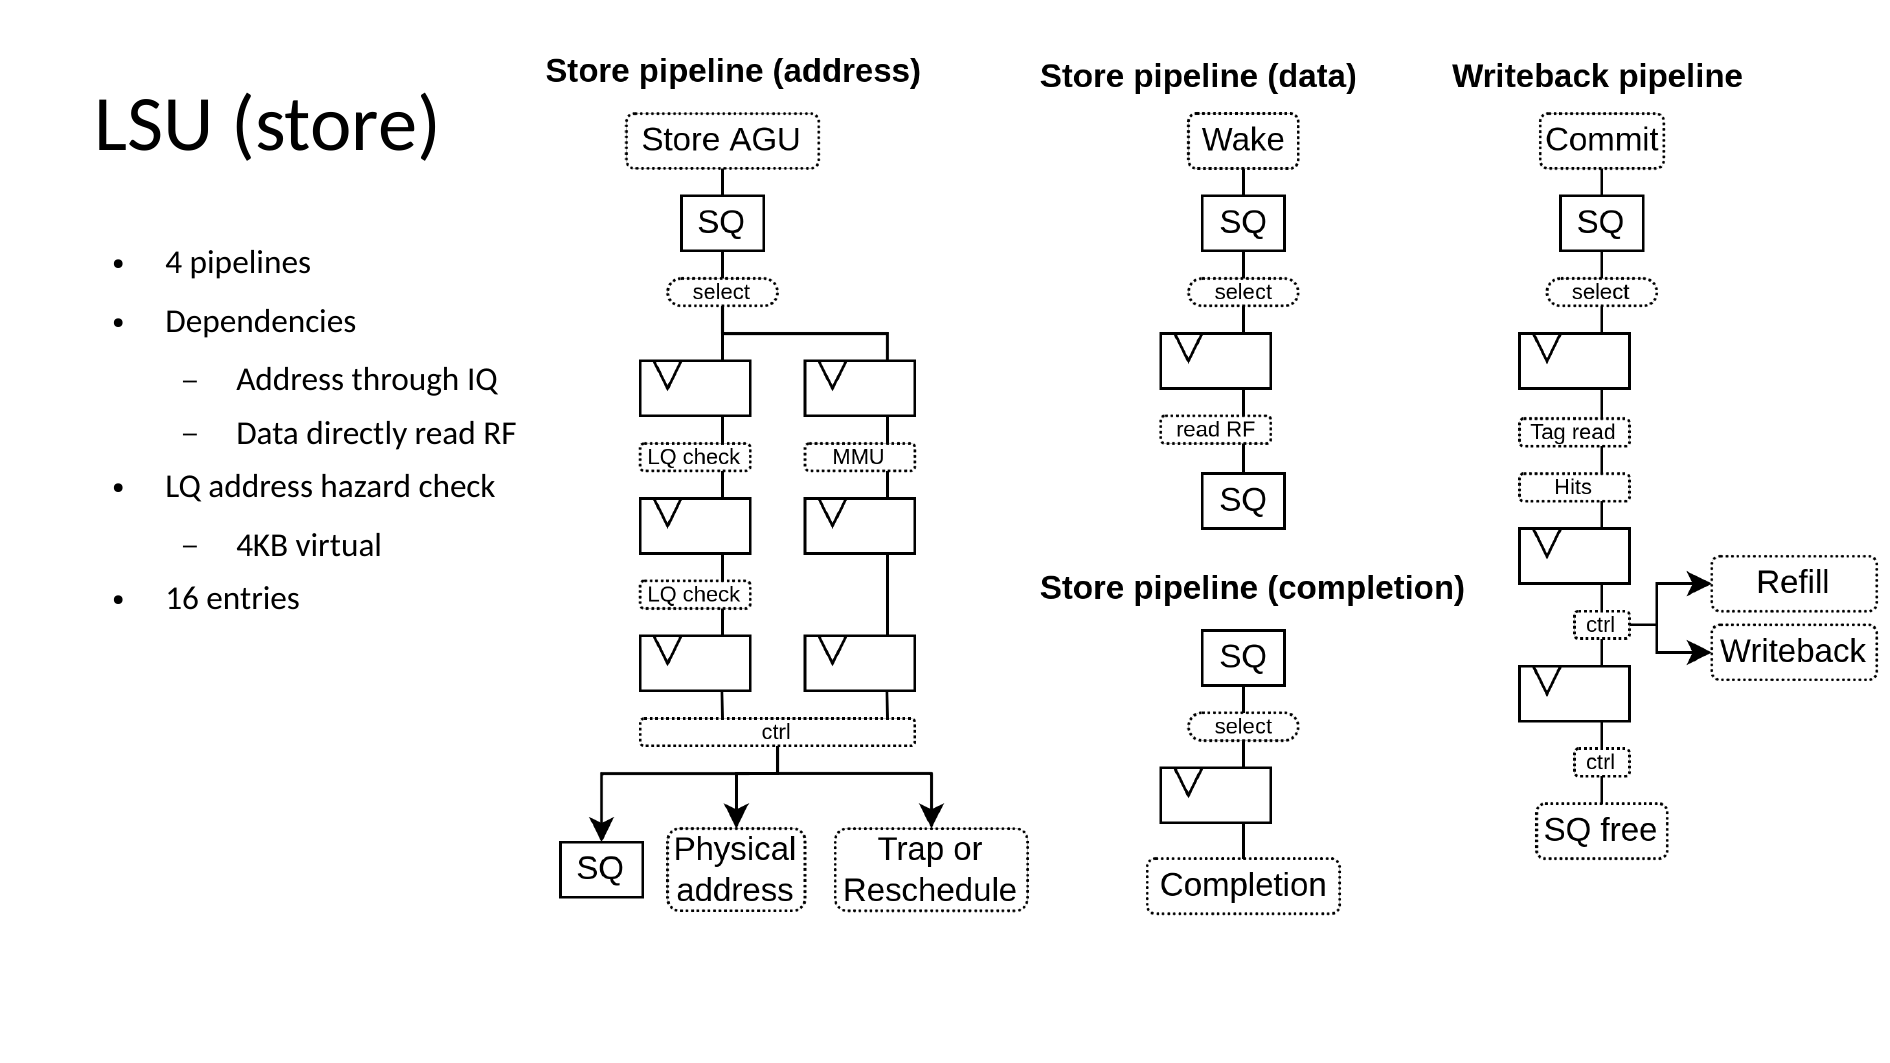

# LSU (store)
4 pipelines
Dependencies
Address through IQ
Data directly read RF
LQ address hazard check
4KB virtual
16 entries